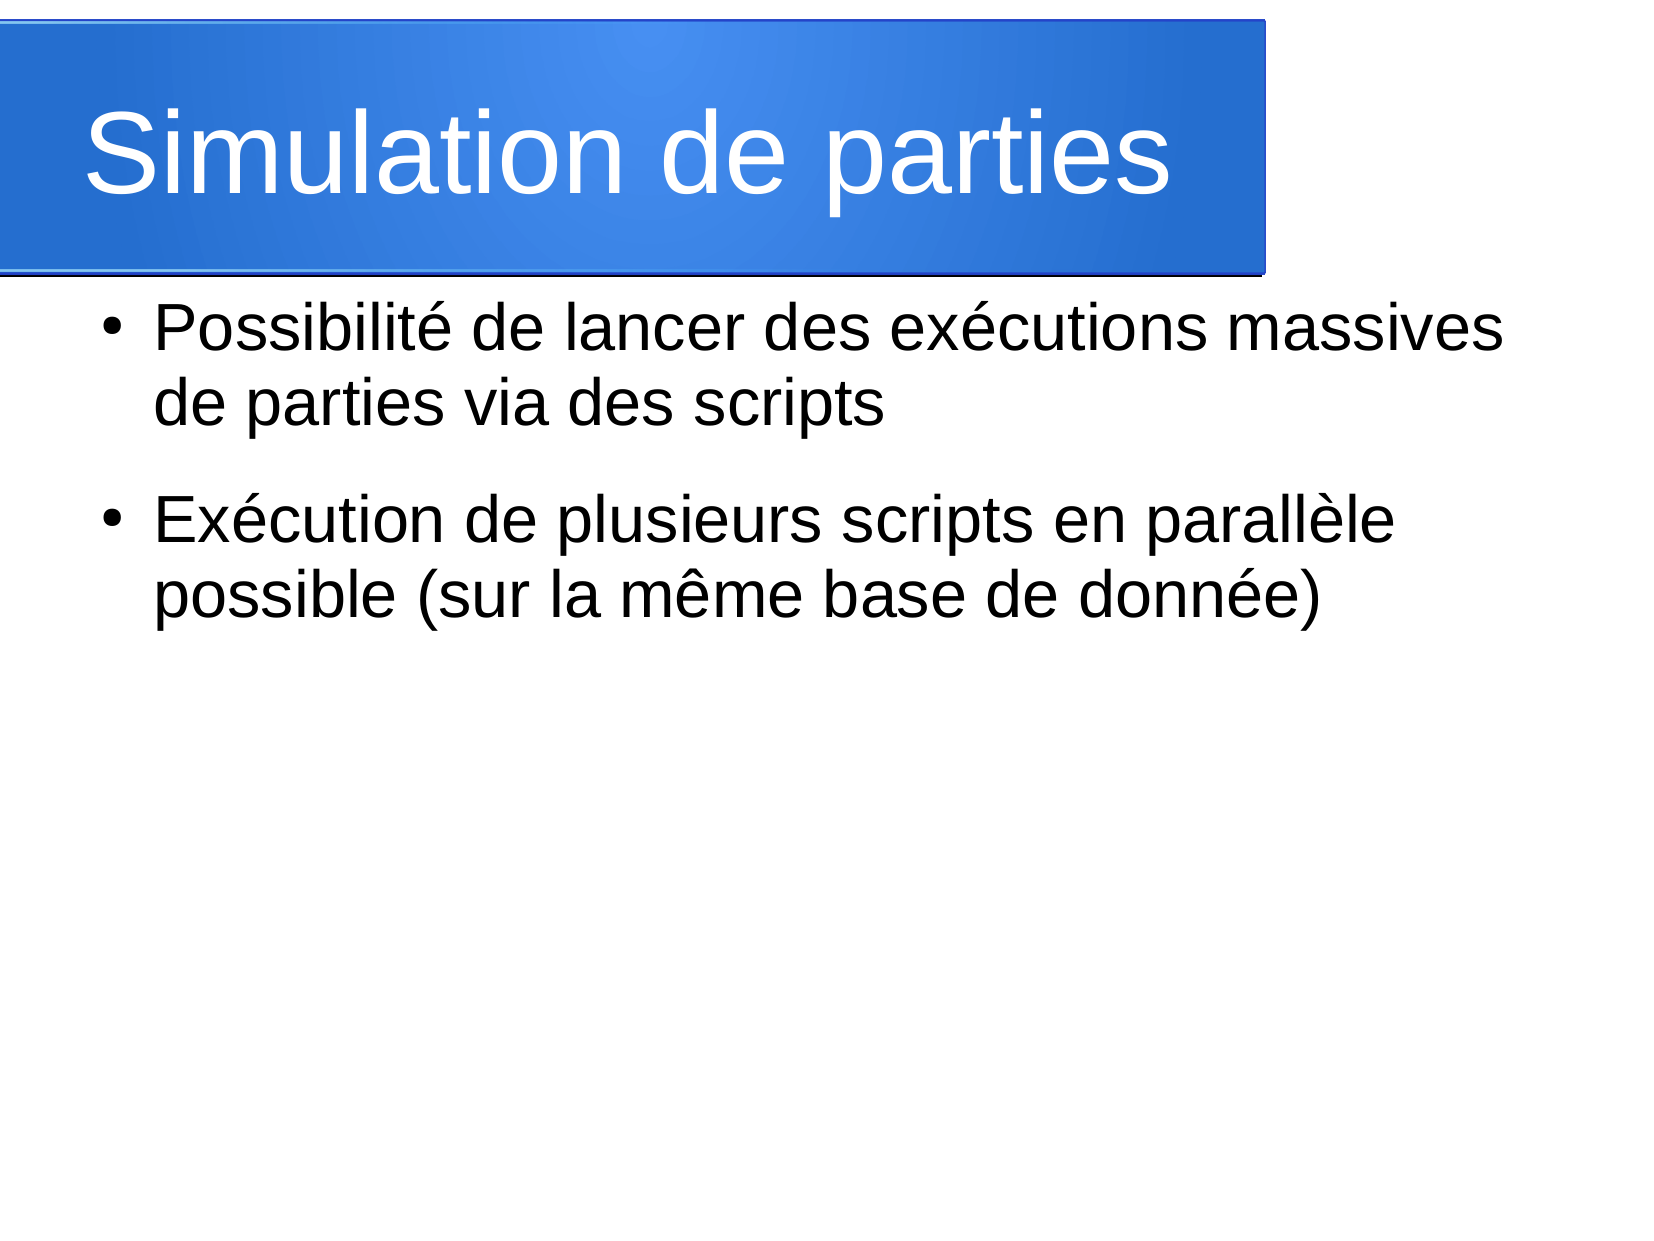

# Simulation de parties
Possibilité de lancer des exécutions massives de parties via des scripts
Exécution de plusieurs scripts en parallèle possible (sur la même base de donnée)